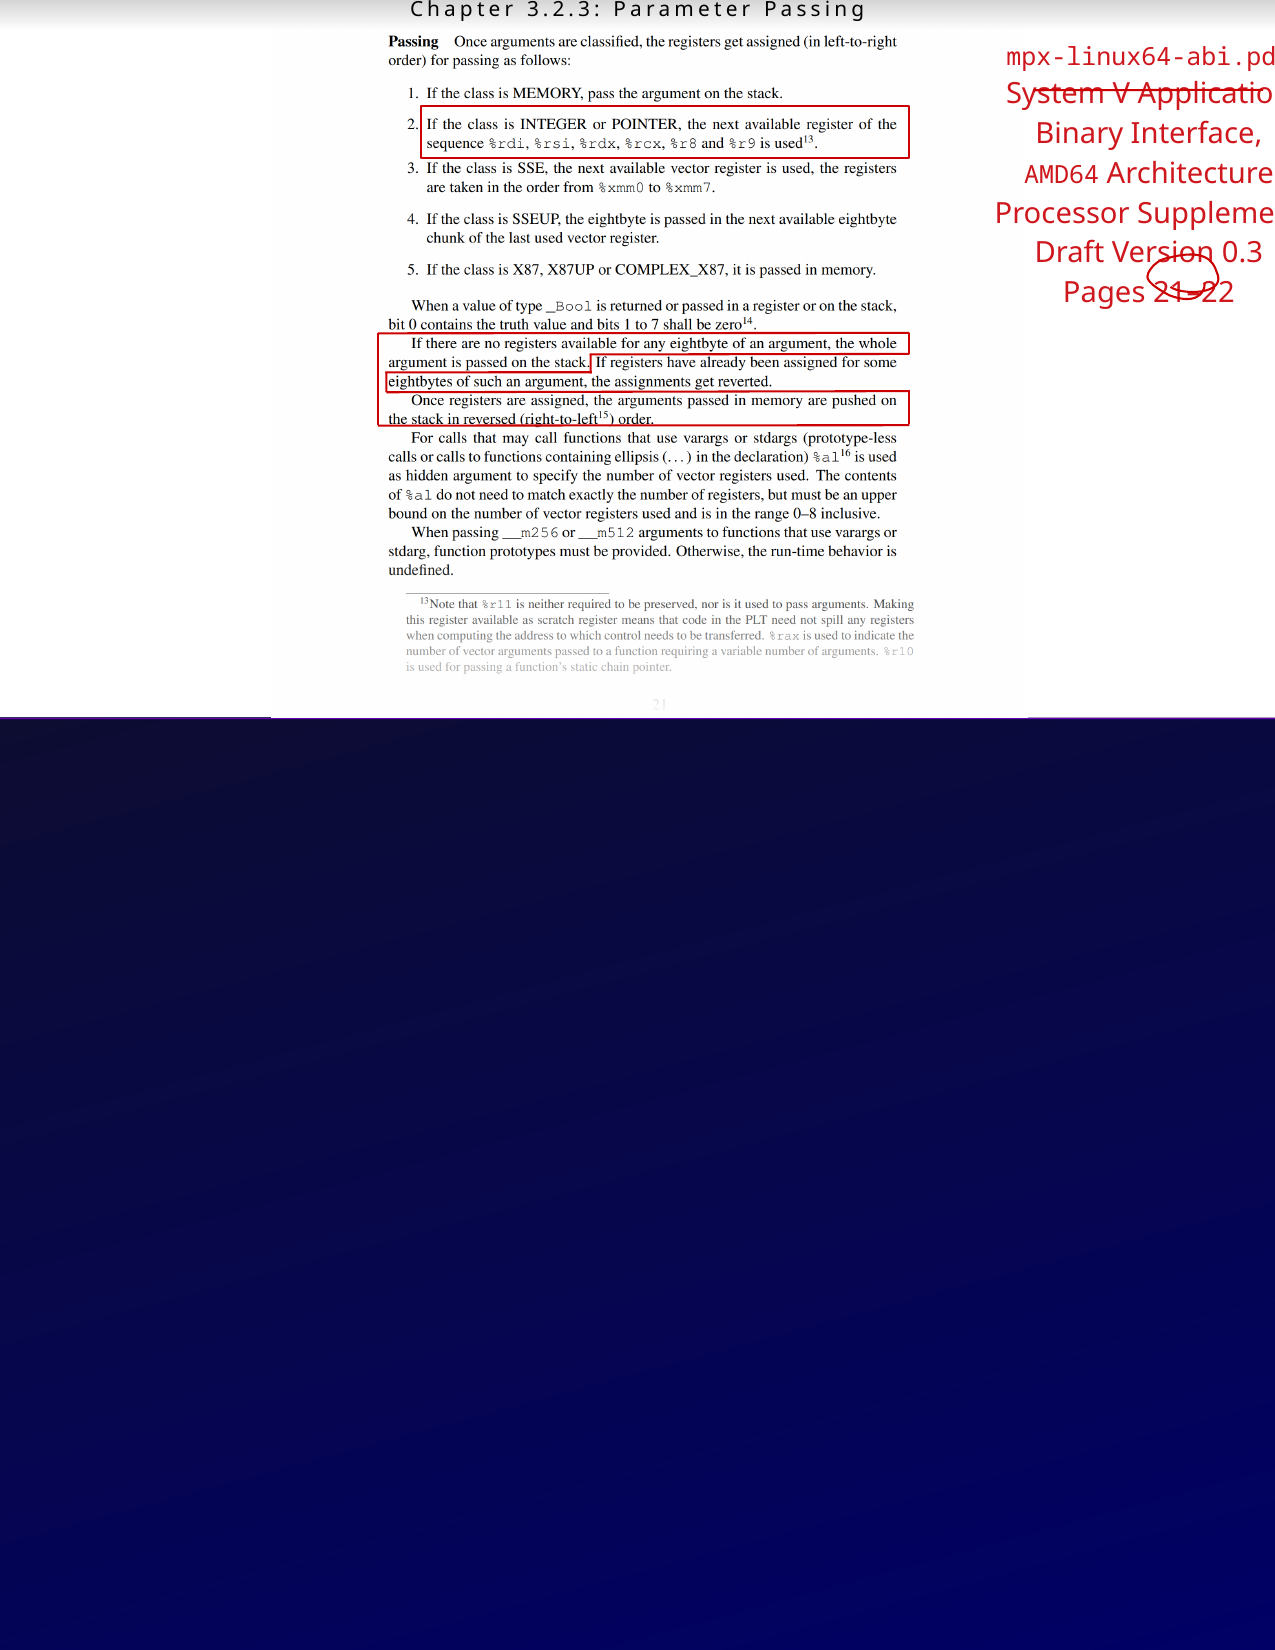

Chapter 3.2.3: Parameter Passing
mpx-linux64-abi.pdf
System V Application
Binary Interface,
AMD64 Architecture
Processor Supplement
Draft Version 0.3
Pages 21–22